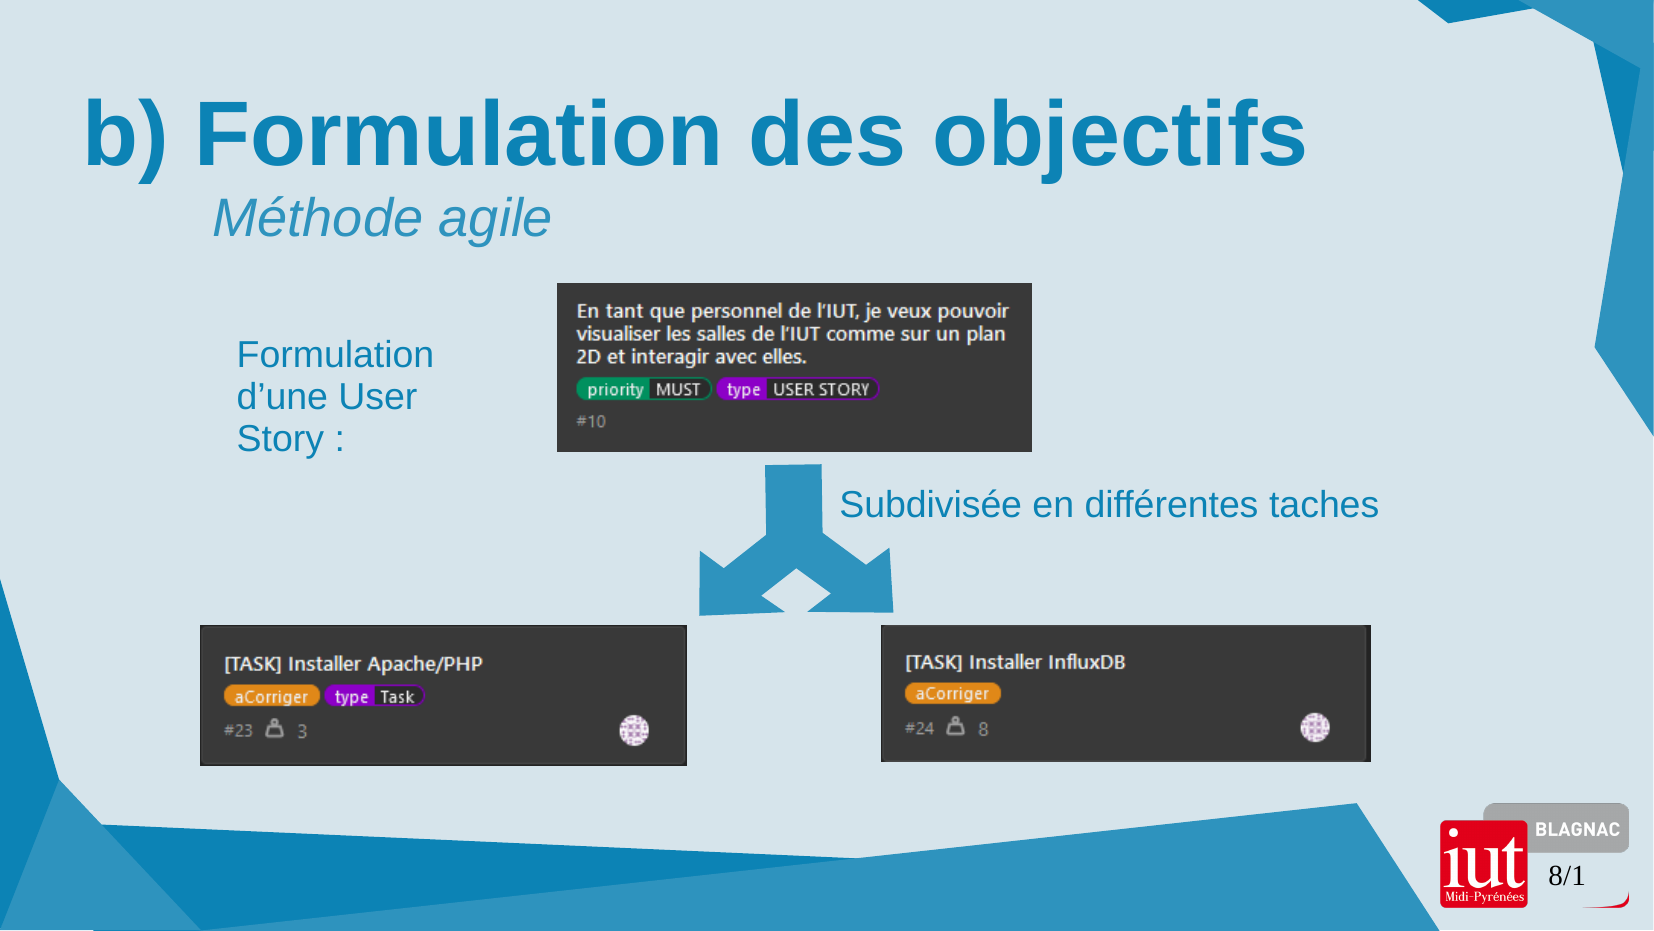

# b) Formulation des objectifs
Méthode agile
Formulation
d’une User Story :
Subdivisée en différentes taches
8